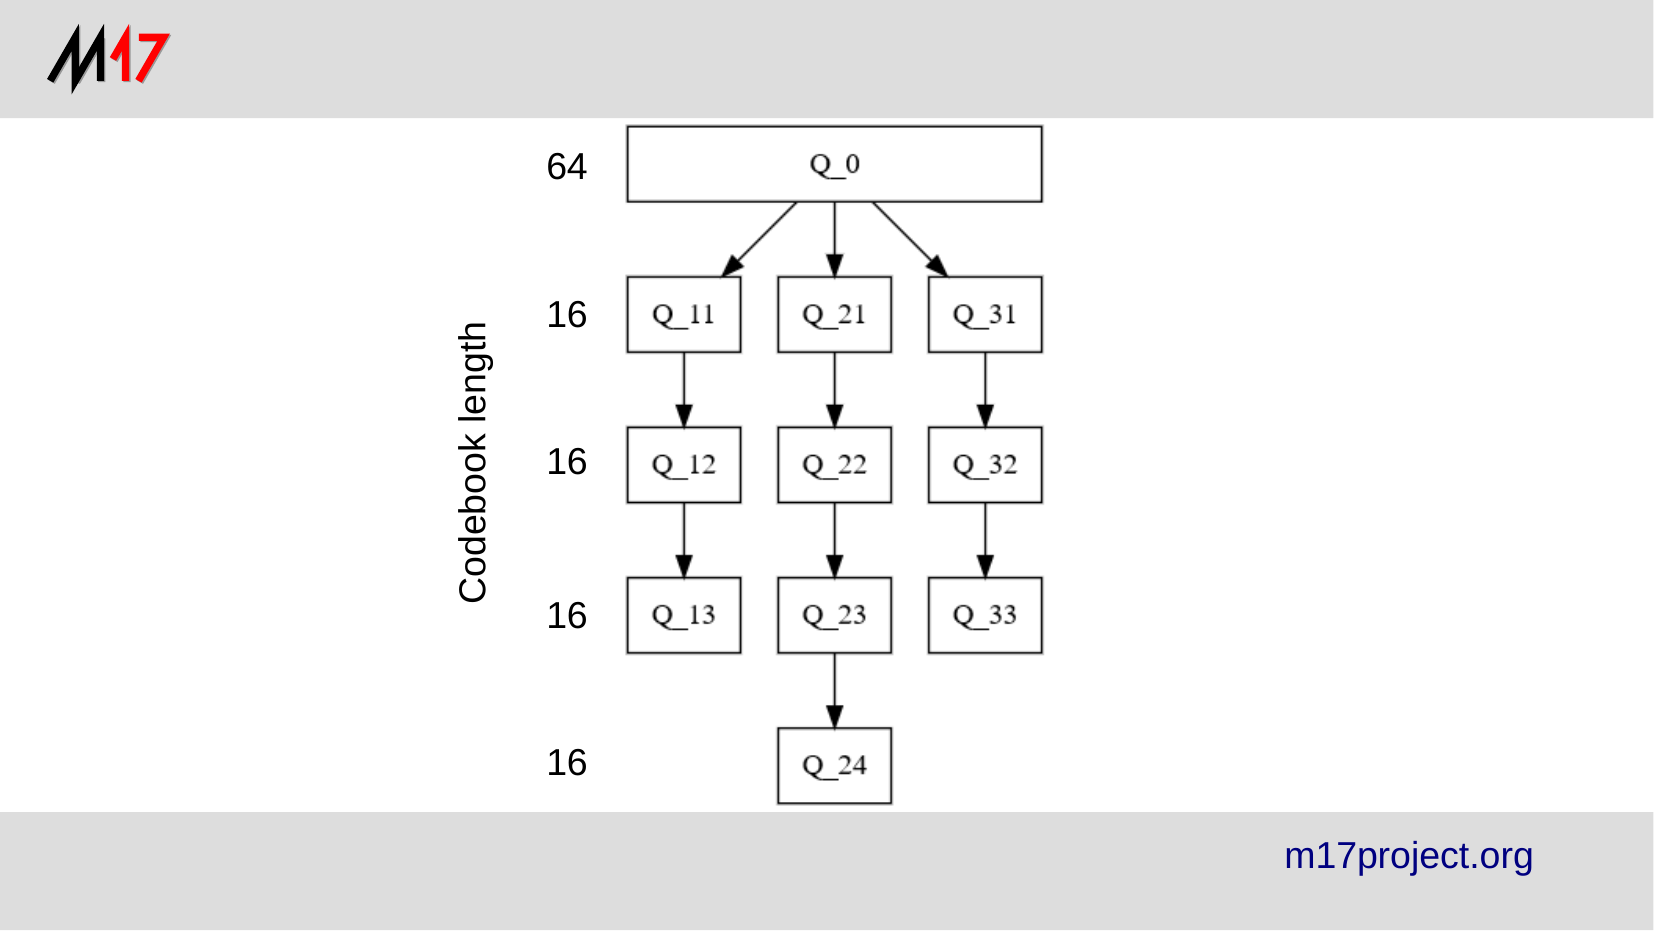

#
64
16
Codebook length
16
16
16
m17project.org